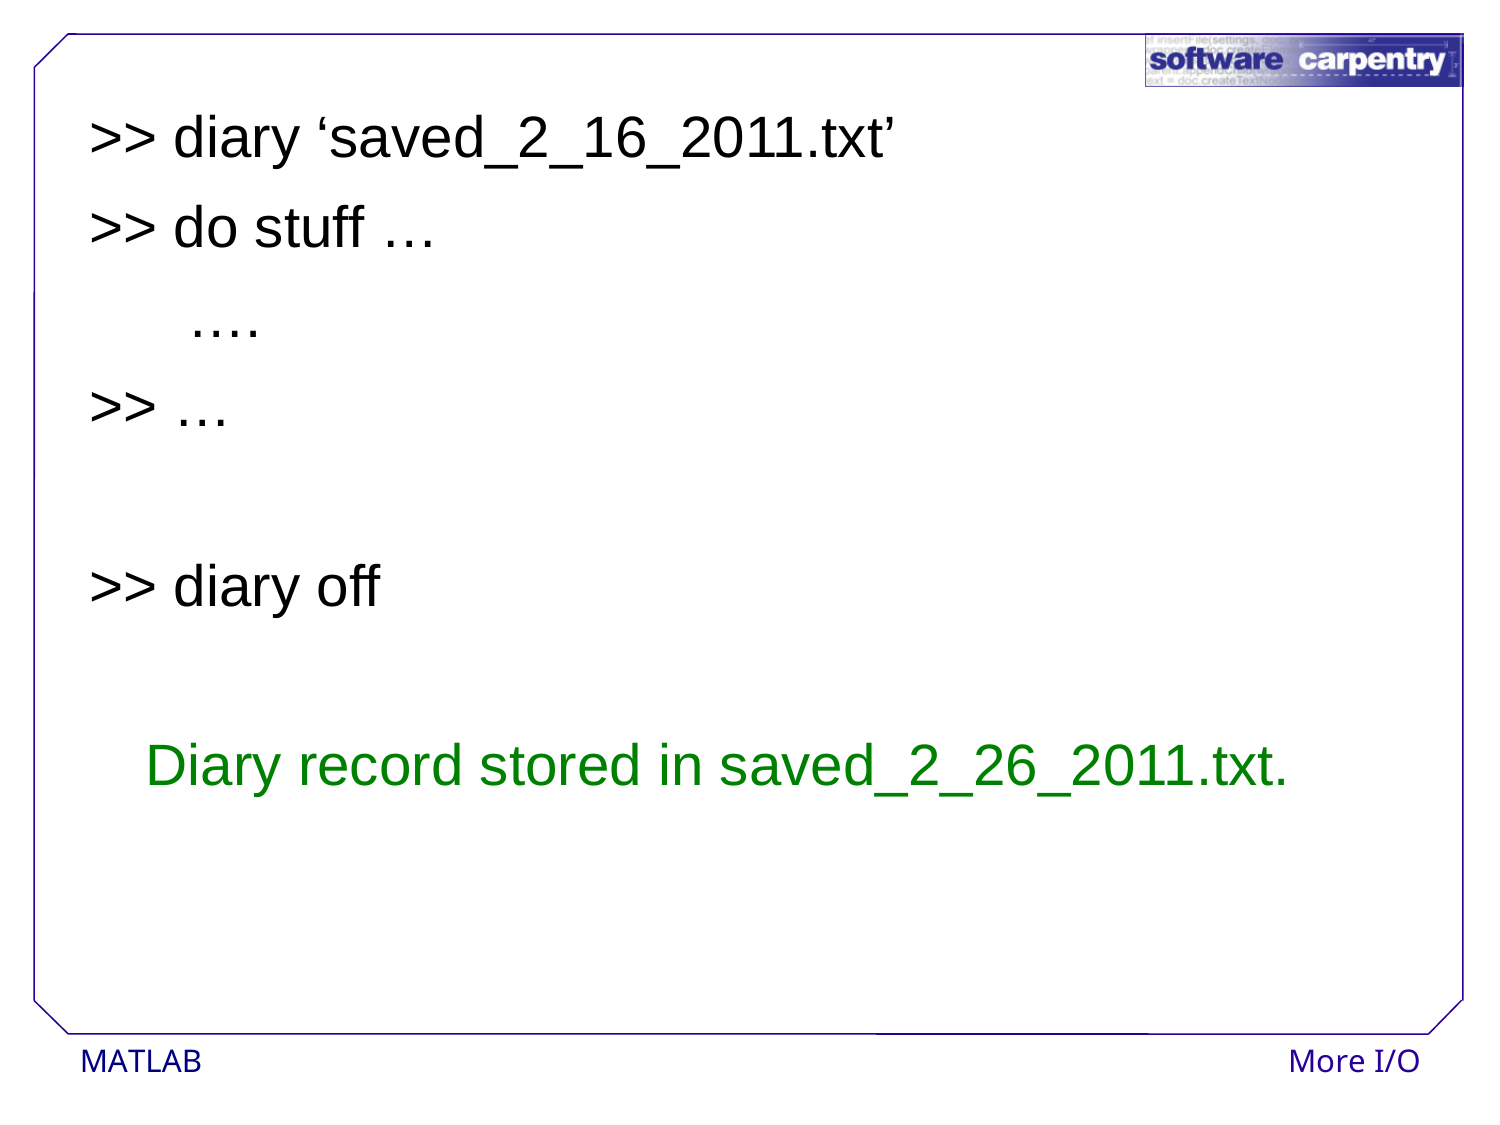

# >> diary ‘saved_2_16_2011.txt’
>> do stuff …
 ….
>> …
>> diary off
Diary record stored in saved_2_26_2011.txt.